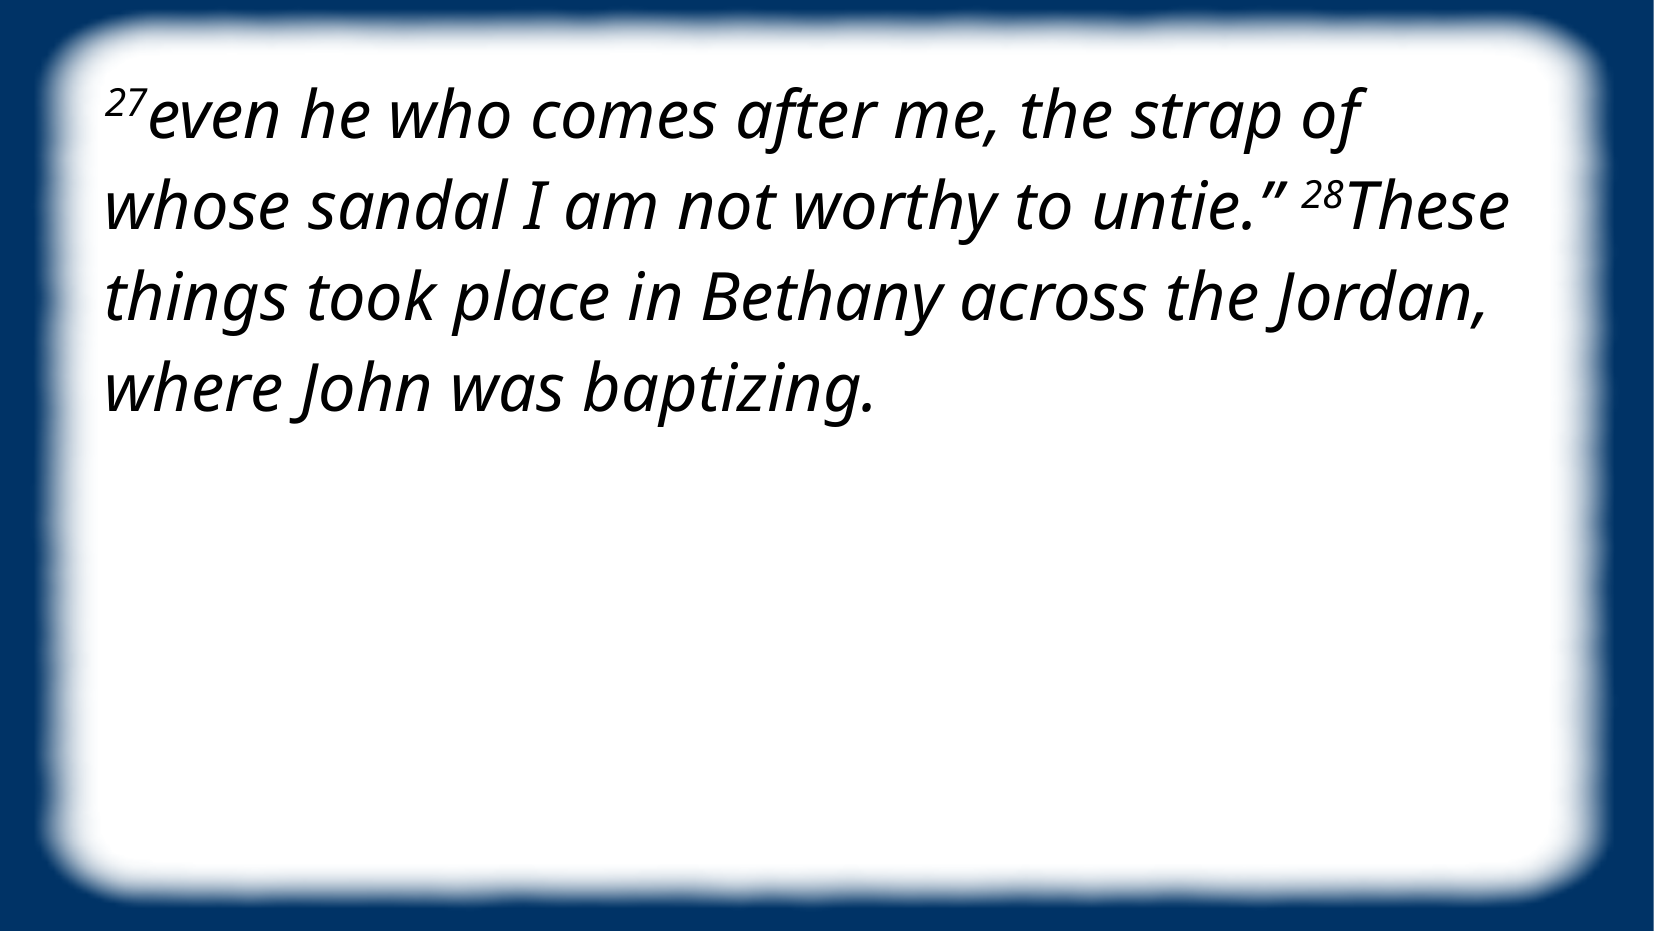

27even he who comes after me, the strap of whose sandal I am not worthy to untie.” 28These things took place in Bethany across the Jordan, where John was baptizing.